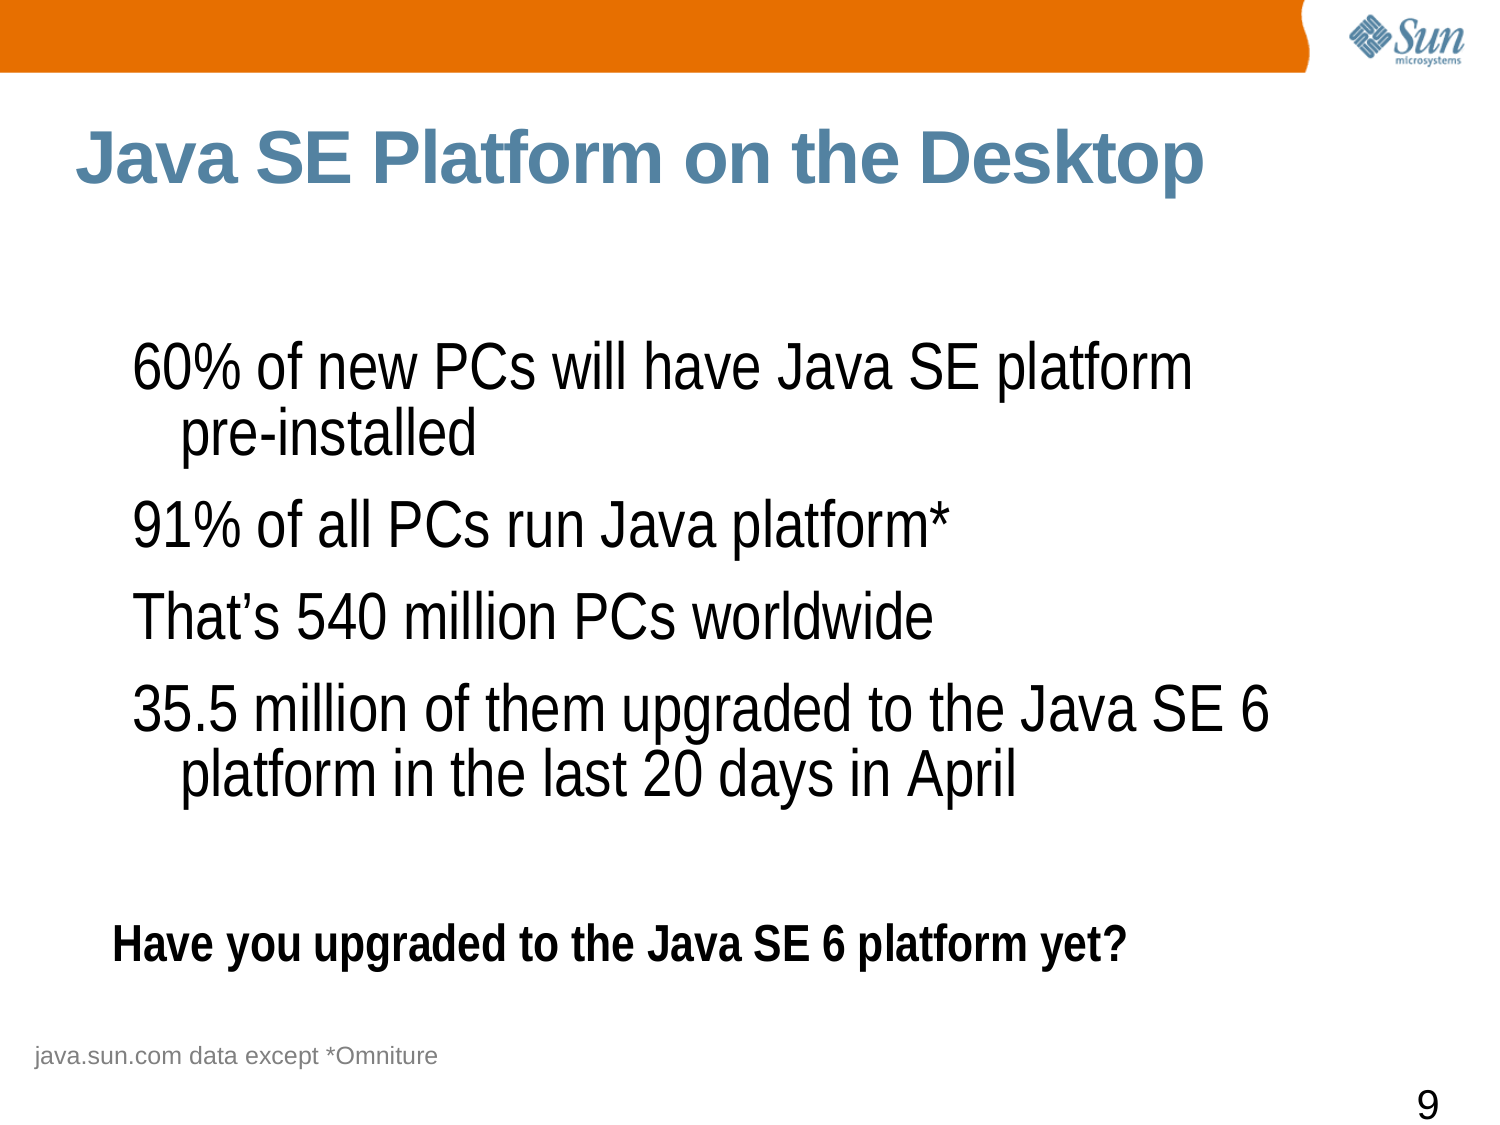

# Java SE Platform on the Desktop
60% of new PCs will have Java SE platform
pre-installed
91% of all PCs run Java platform*
That’s 540 million PCs worldwide
35.5 million of them upgraded to the Java SE 6 platform in the last 20 days in April
Have you upgraded to the Java SE 6 platform yet?
java.sun.com data except *Omniture